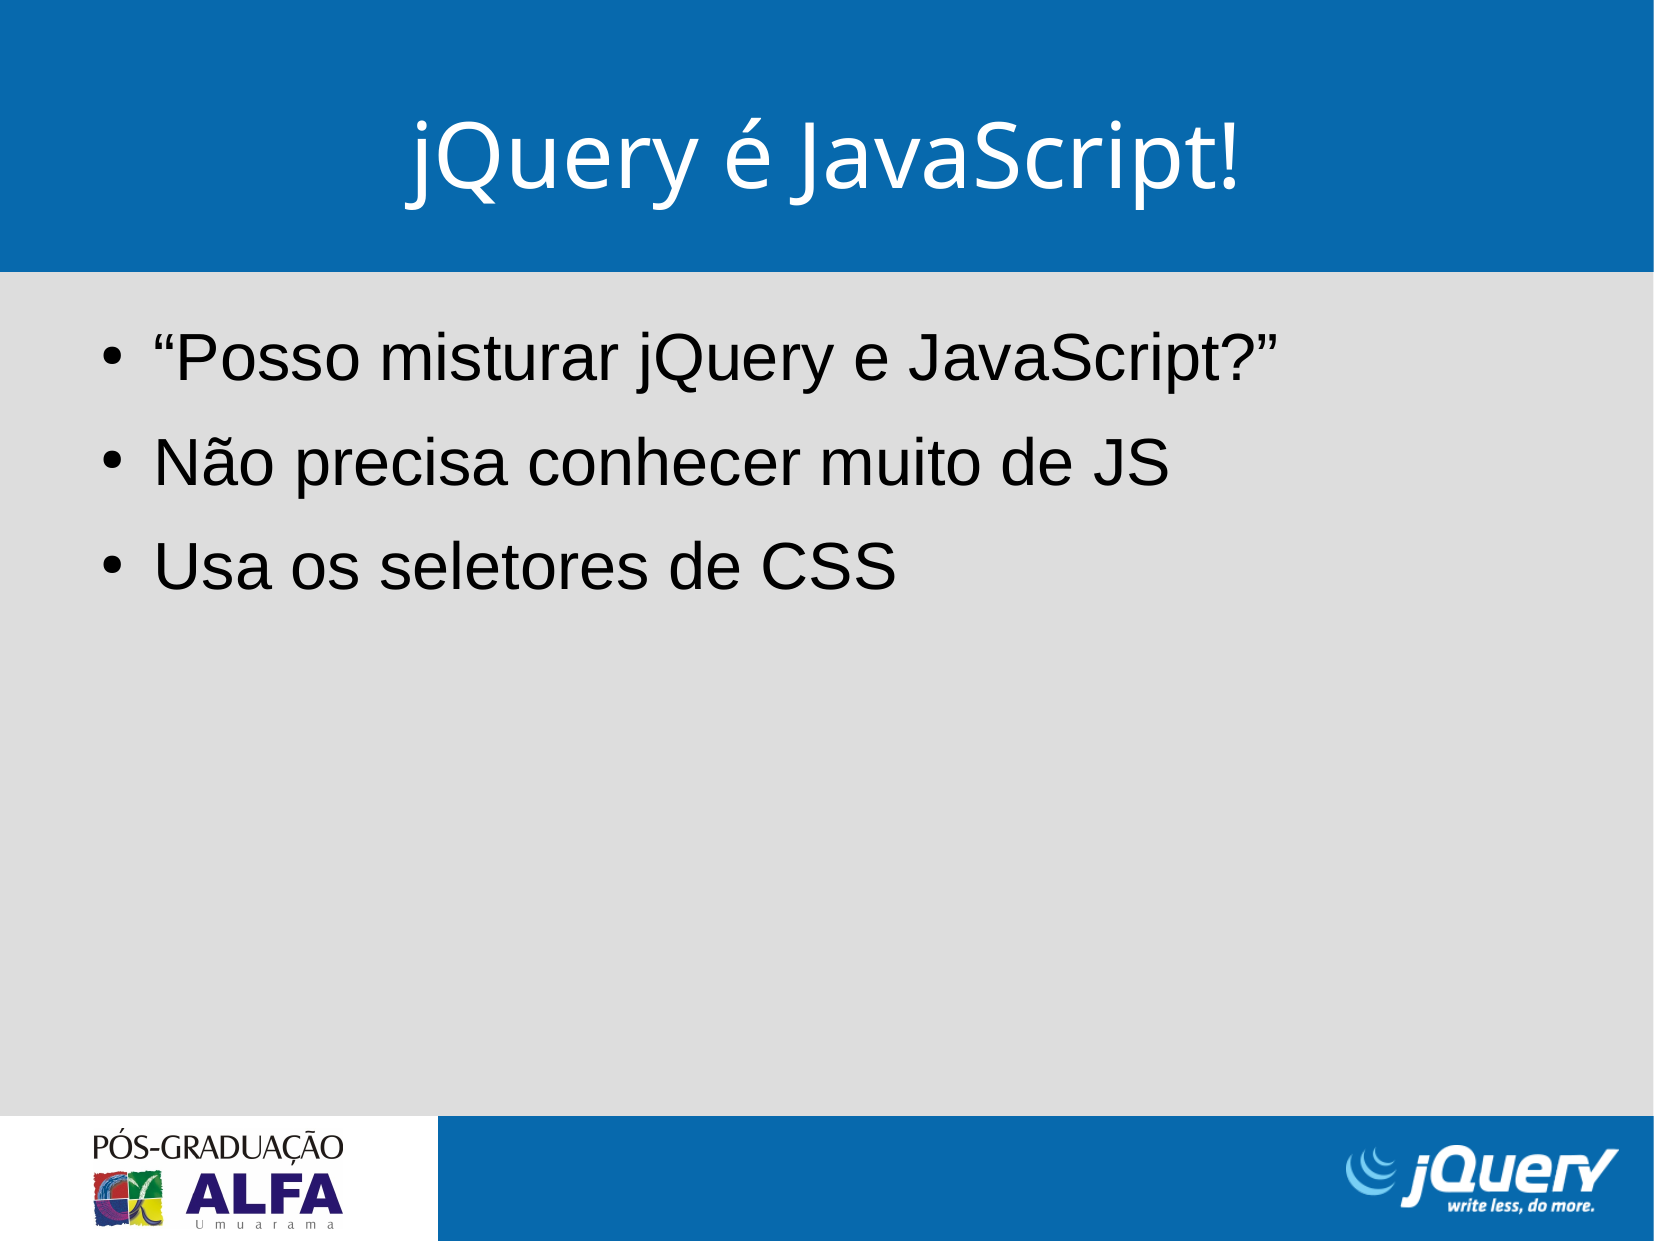

# jQuery é JavaScript!
“Posso misturar jQuery e JavaScript?”
Não precisa conhecer muito de JS
Usa os seletores de CSS